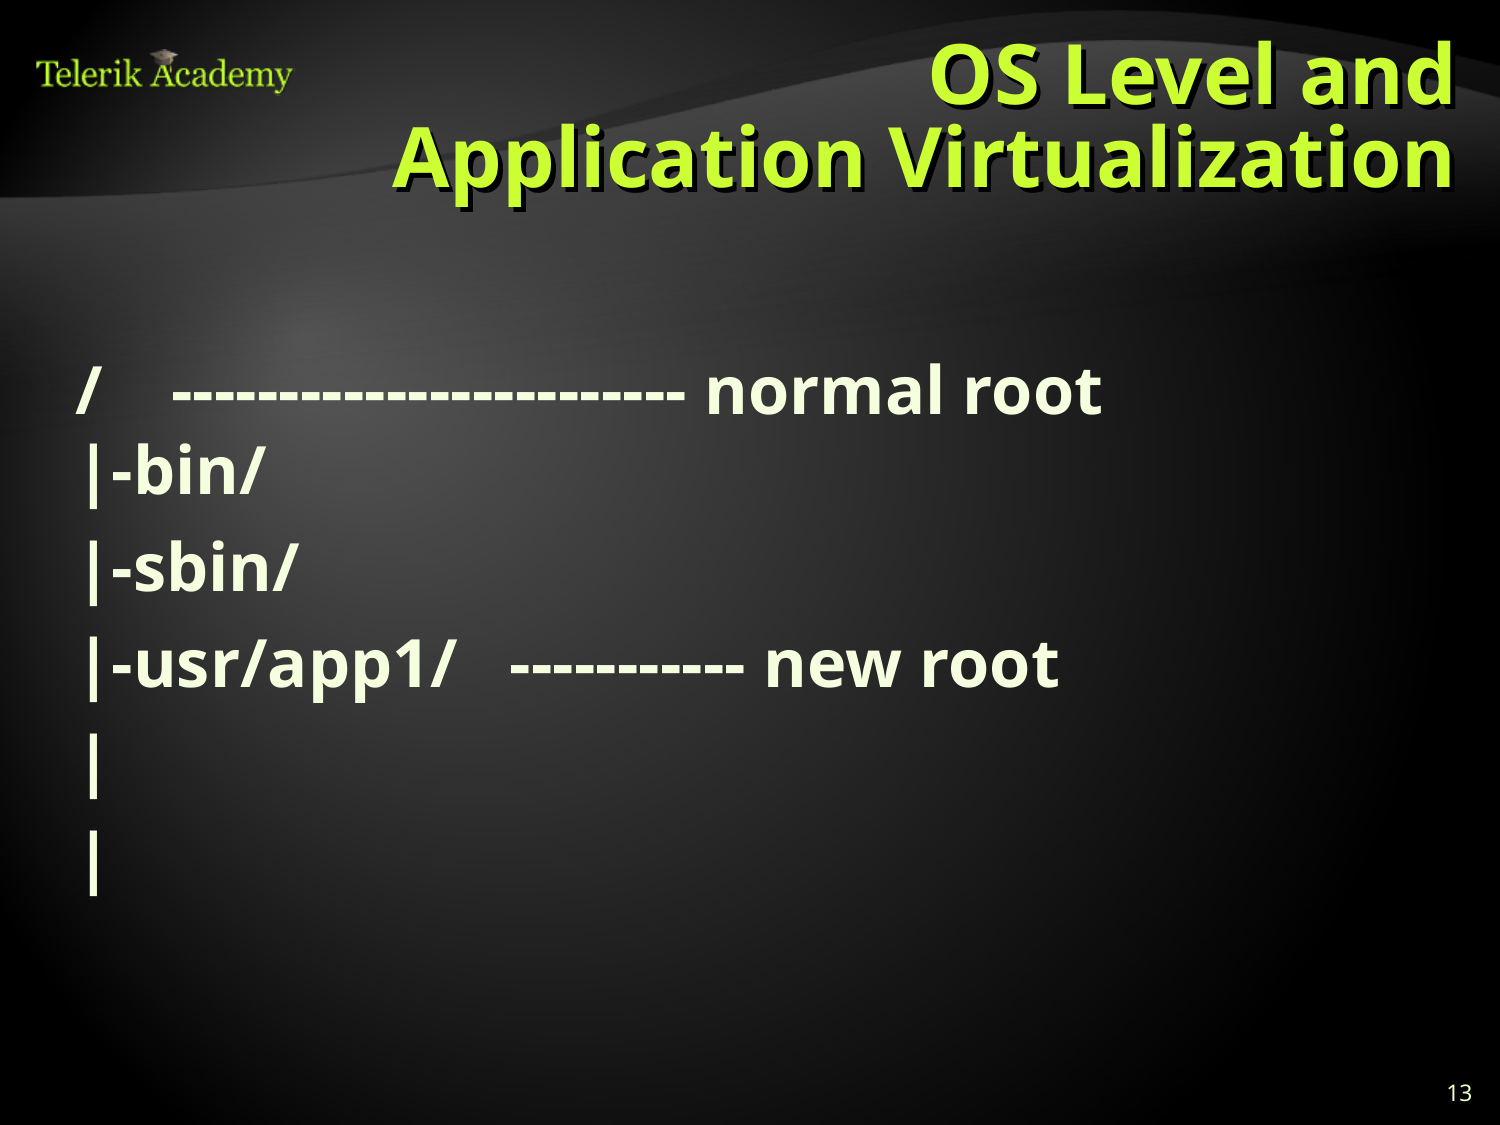

OS Level and
Application Virtualization
#
/ ------------------------ normal root
|-bin/
|-sbin/
|-usr/app1/ ----------- new root
|
|